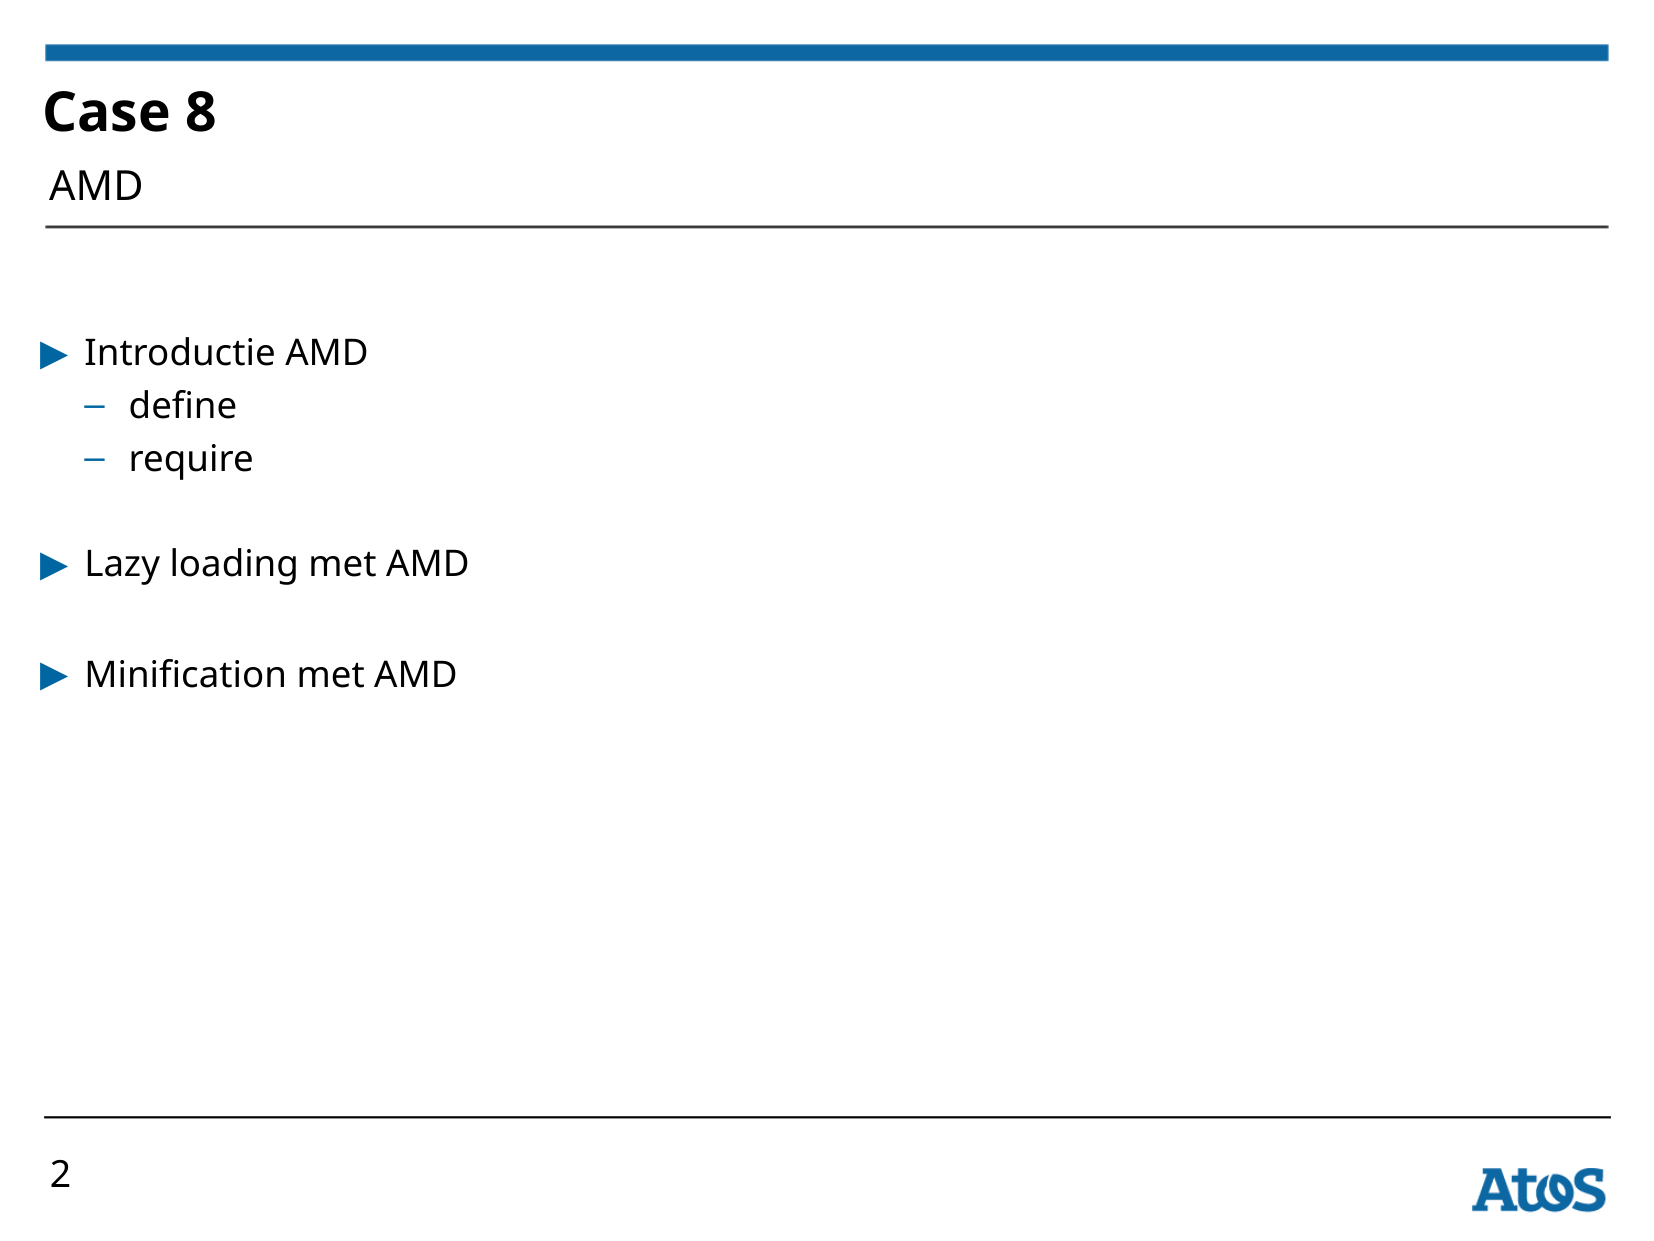

# Case 8
AMD
Introductie AMD
define
require
Lazy loading met AMD
Minification met AMD